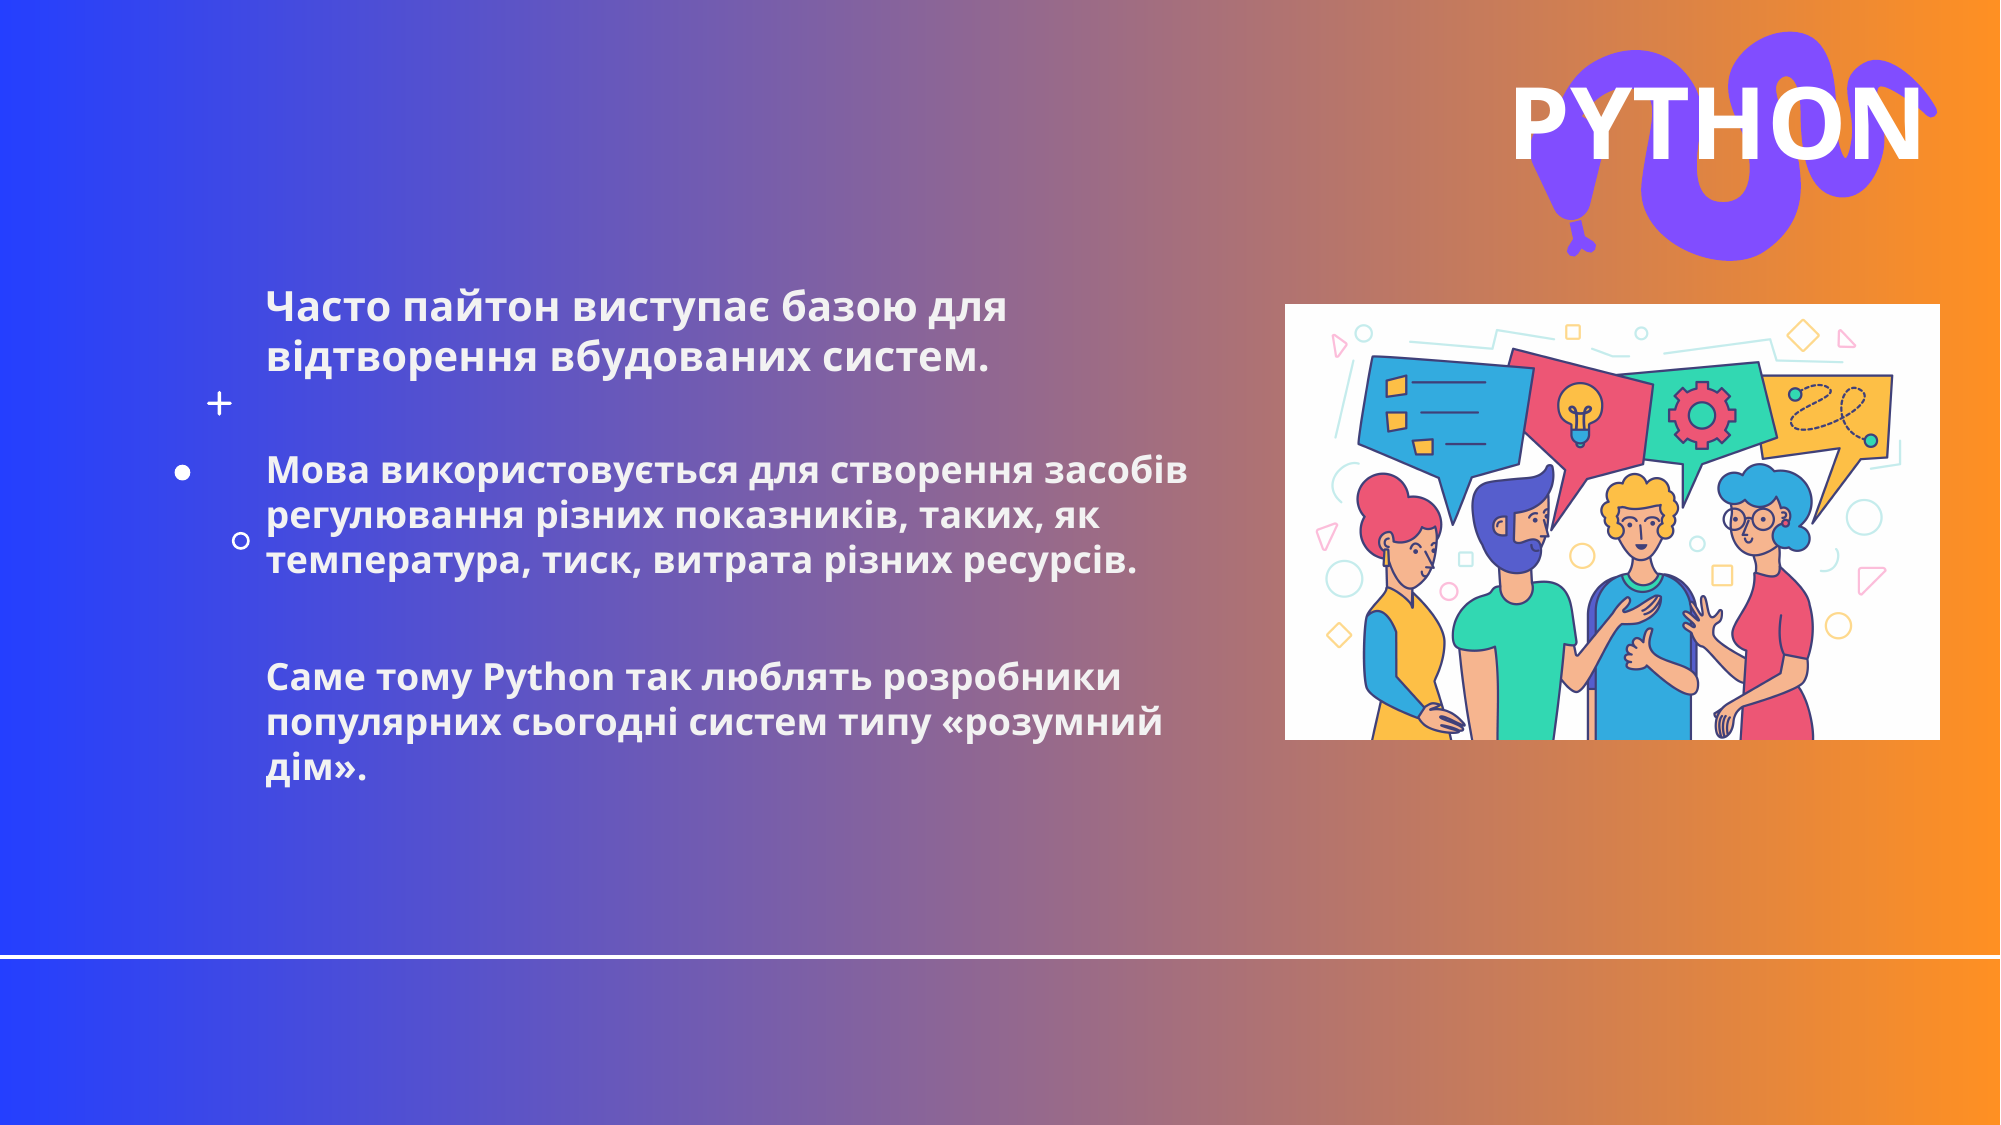

PYTHON​
Часто пайтон виступає базою для відтворення вбудованих систем.
Мова використовується для створення засобів регулювання різних показників, таких, як температура, тиск, витрата різних ресурсів.
Саме тому Python так люблять розробники популярних сьогодні систем типу «розумний дім».